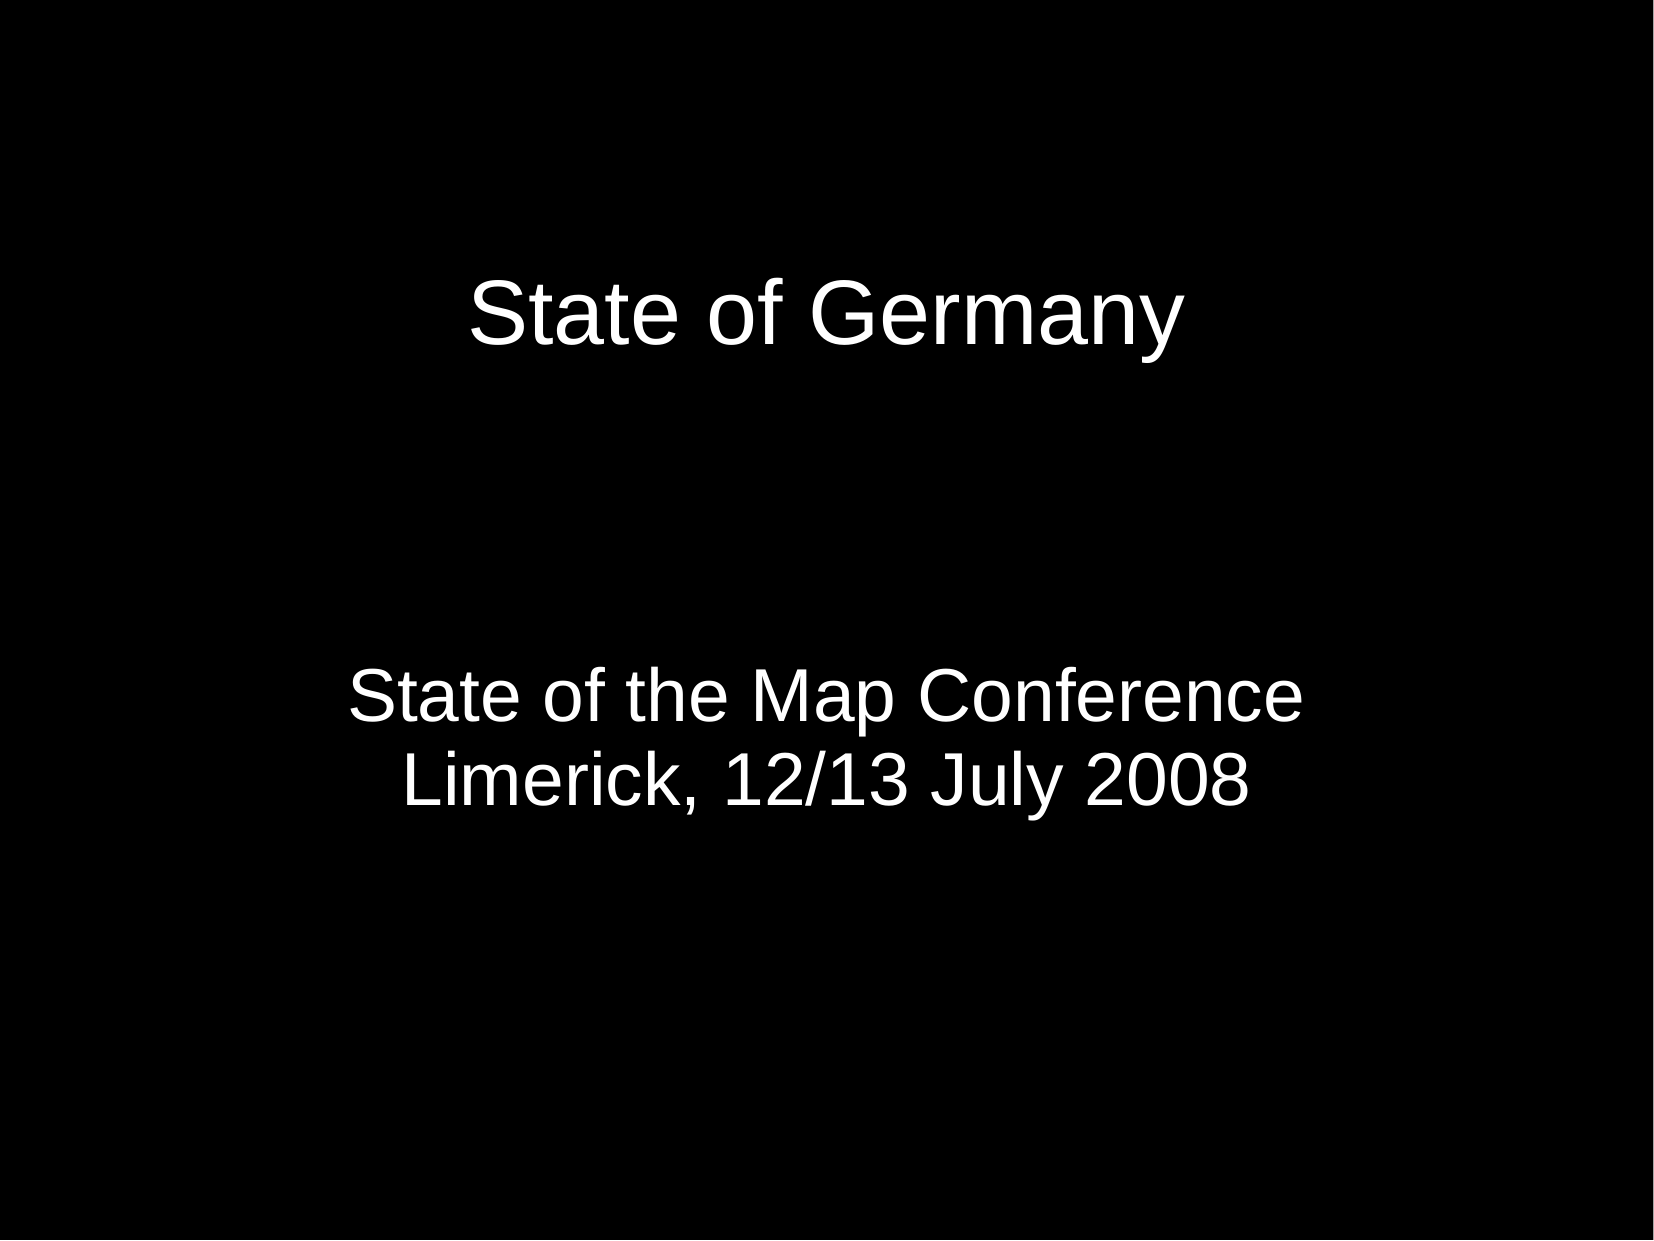

# State of Germany State of the Map Conference Limerick, 12/13 July 2008